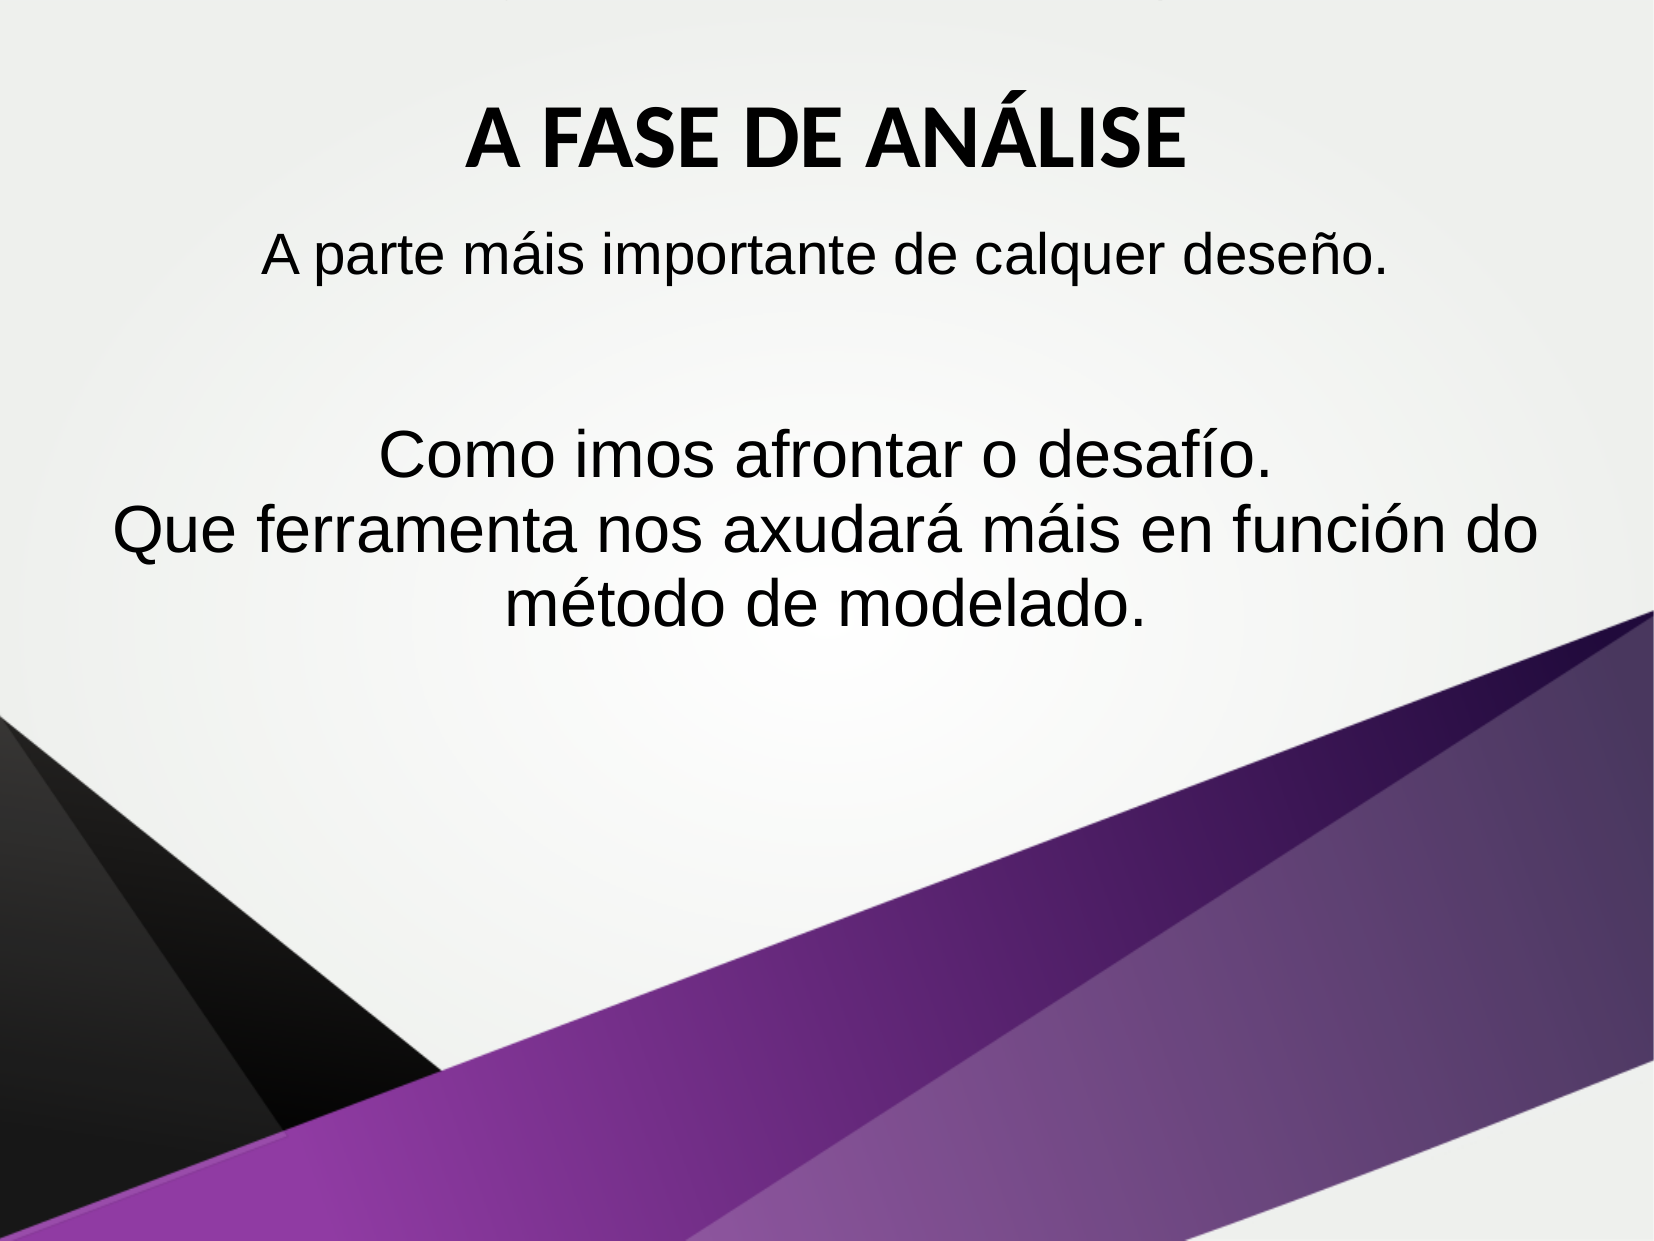

# A FASE DE ANÁLISE
A parte máis importante de calquer deseño.
Como imos afrontar o desafío.
Que ferramenta nos axudará máis en función do método de modelado.